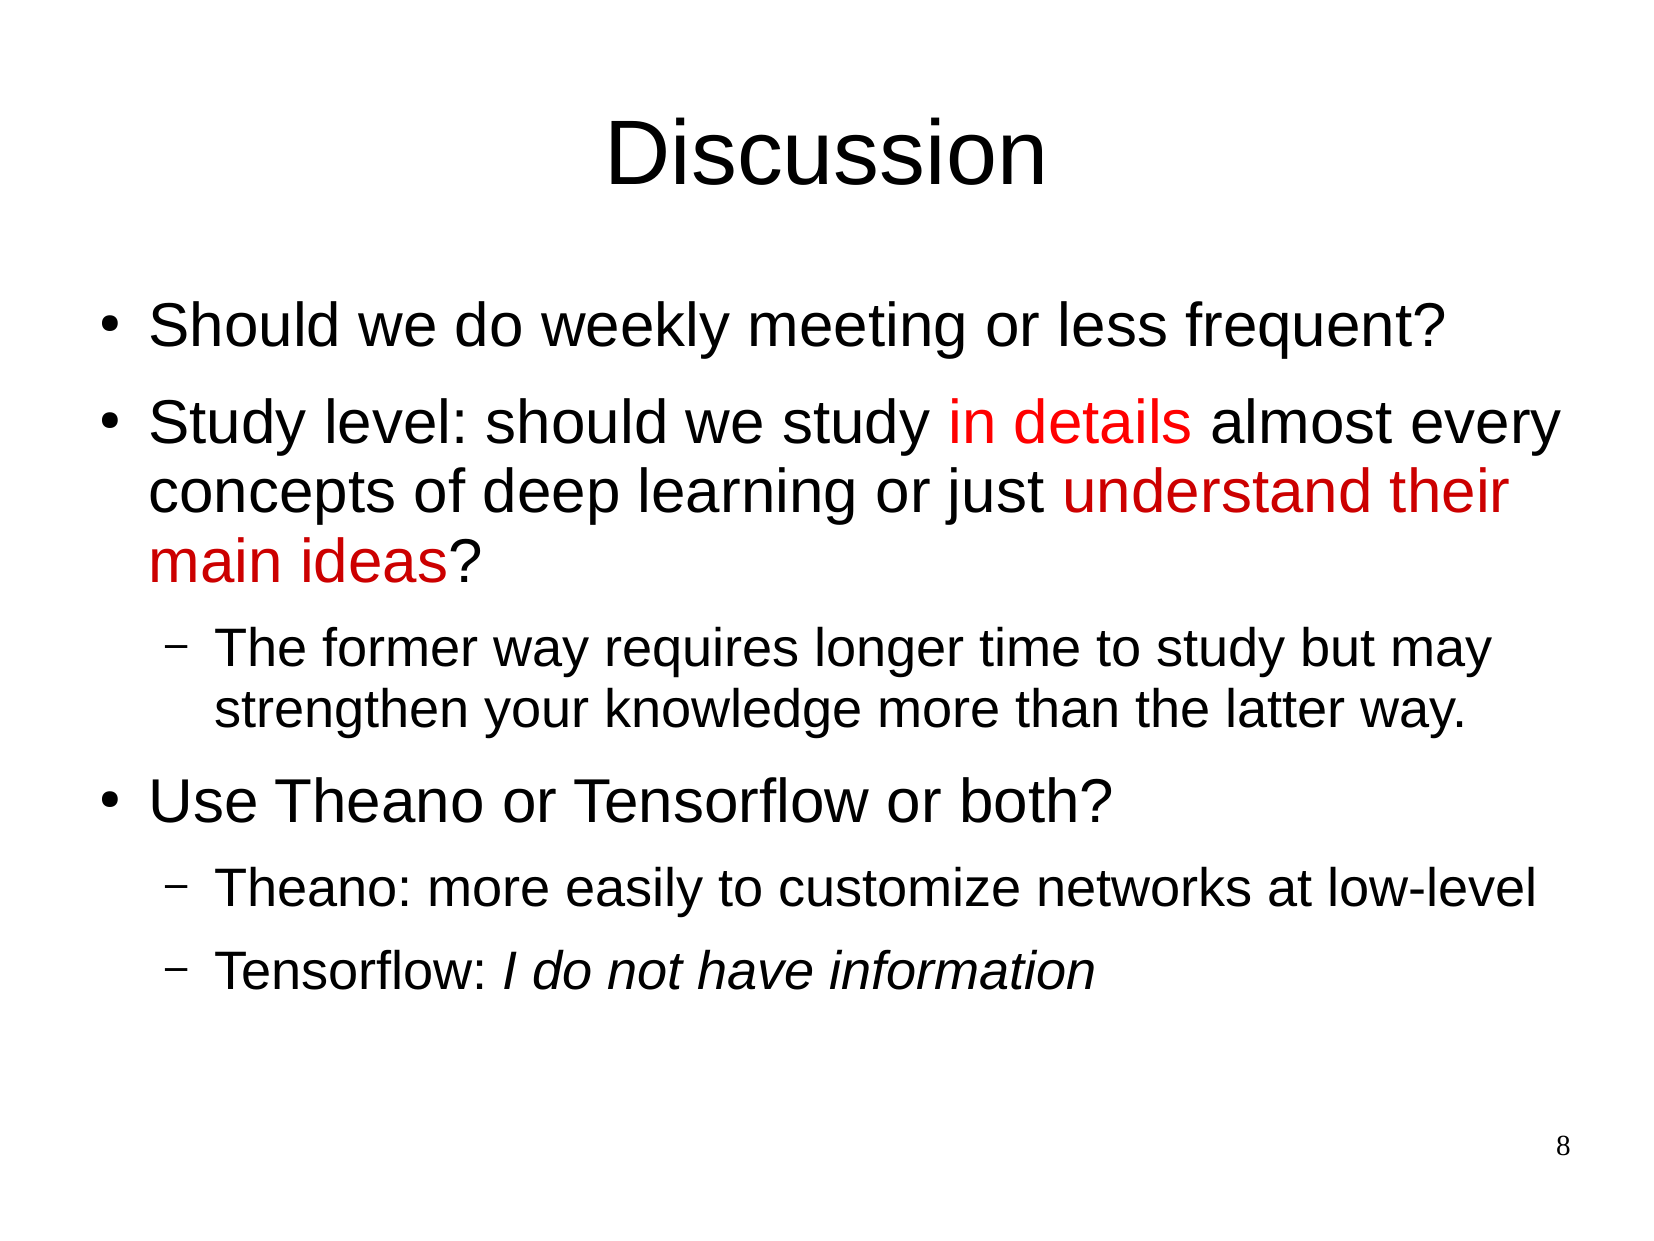

# Discussion
Should we do weekly meeting or less frequent?
Study level: should we study in details almost every concepts of deep learning or just understand their main ideas?
The former way requires longer time to study but may strengthen your knowledge more than the latter way.
Use Theano or Tensorflow or both?
Theano: more easily to customize networks at low-level
Tensorflow: I do not have information
8